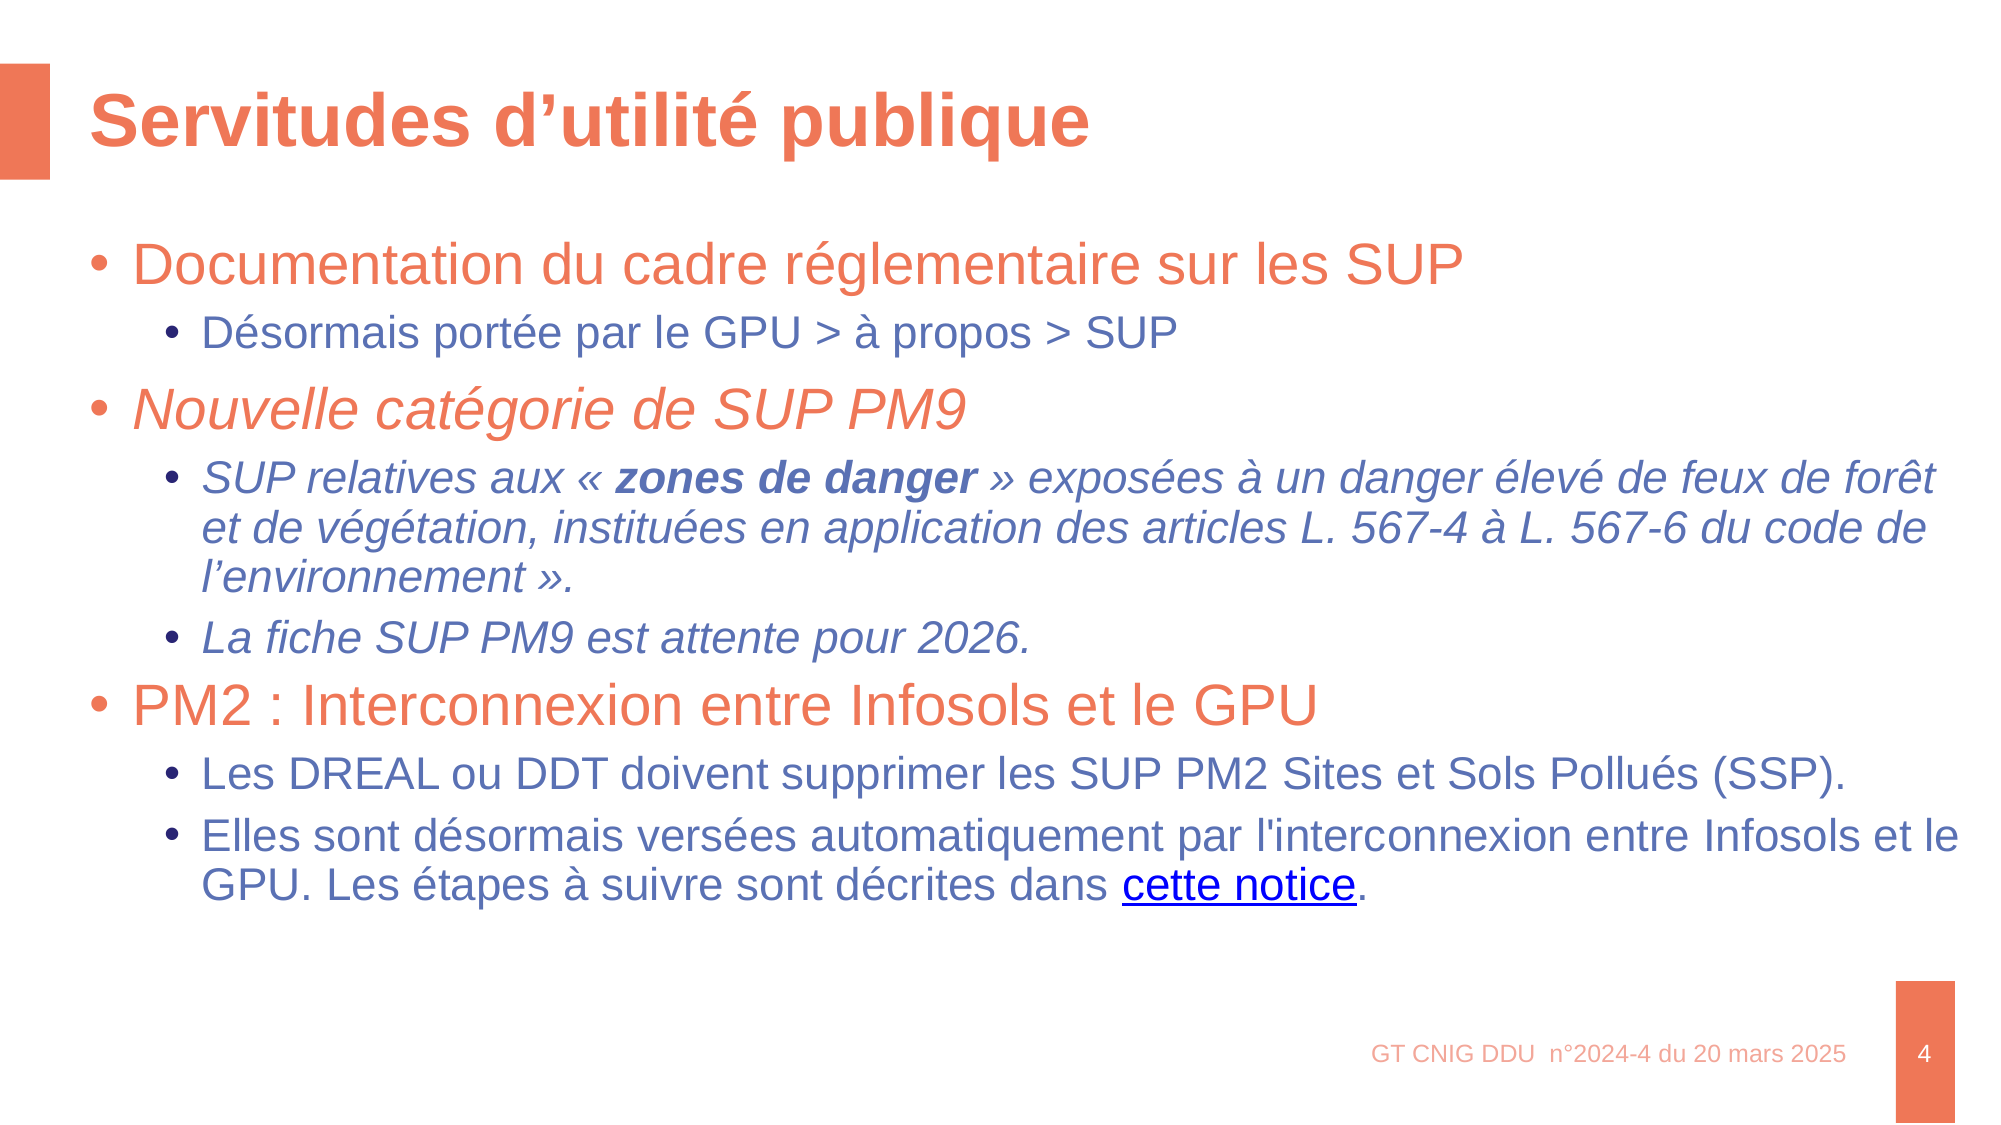

# Servitudes d’utilité publique
Documentation du cadre réglementaire sur les SUP
Désormais portée par le GPU > à propos > SUP
Nouvelle catégorie de SUP PM9
SUP relatives aux « zones de danger » exposées à un danger élevé de feux de forêt et de végétation, instituées en application des articles L. 567-4 à L. 567-6 du code de l’environnement ».
La fiche SUP PM9 est attente pour 2026.
PM2 : Interconnexion entre Infosols et le GPU
Les DREAL ou DDT doivent supprimer les SUP PM2 Sites et Sols Pollués (SSP).
Elles sont désormais versées automatiquement par l'interconnexion entre Infosols et le GPU. Les étapes à suivre sont décrites dans cette notice.
4
GT CNIG DDU n°2024-4 du 20 mars 2025